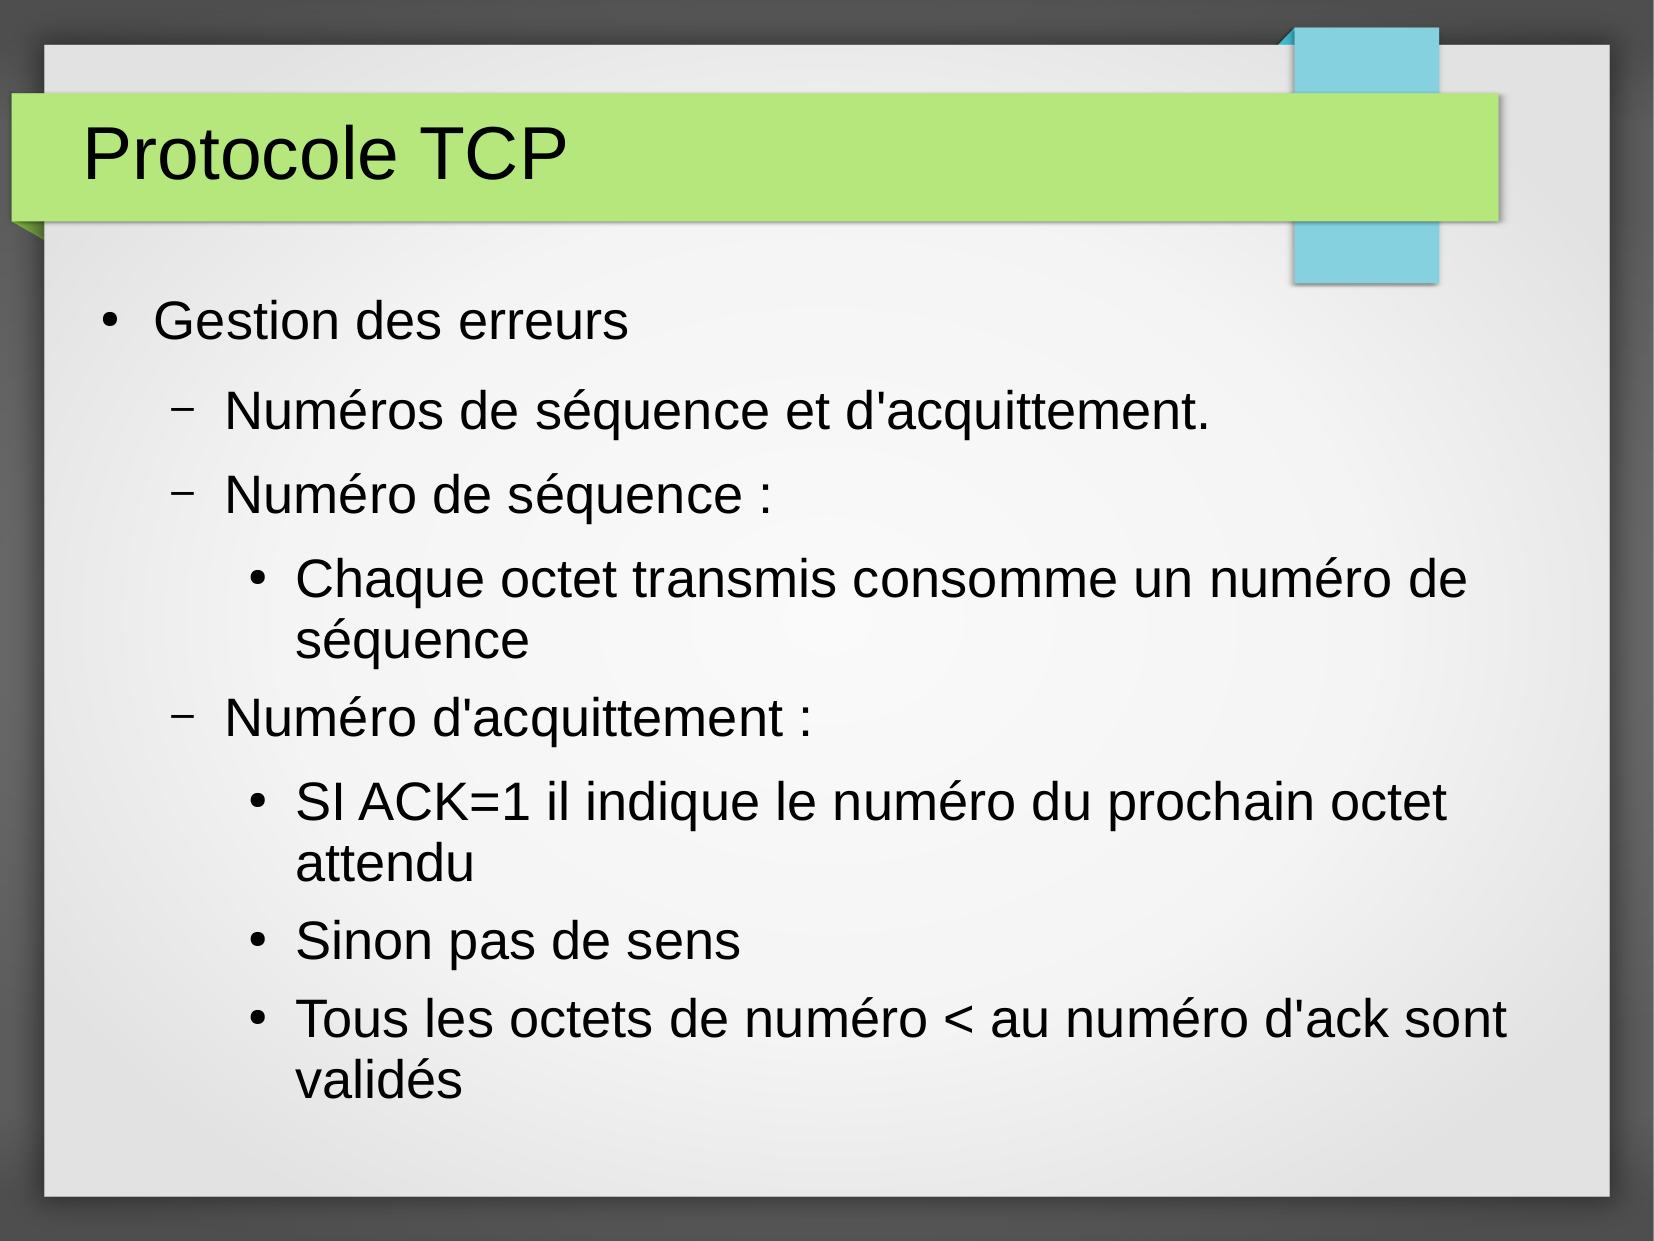

# Protocole TCP
Gestion des erreurs
Numéros de séquence et d'acquittement.
Numéro de séquence :
Chaque octet transmis consomme un numéro de séquence
Numéro d'acquittement :
SI ACK=1 il indique le numéro du prochain octet attendu
Sinon pas de sens
Tous les octets de numéro < au numéro d'ack sont validés